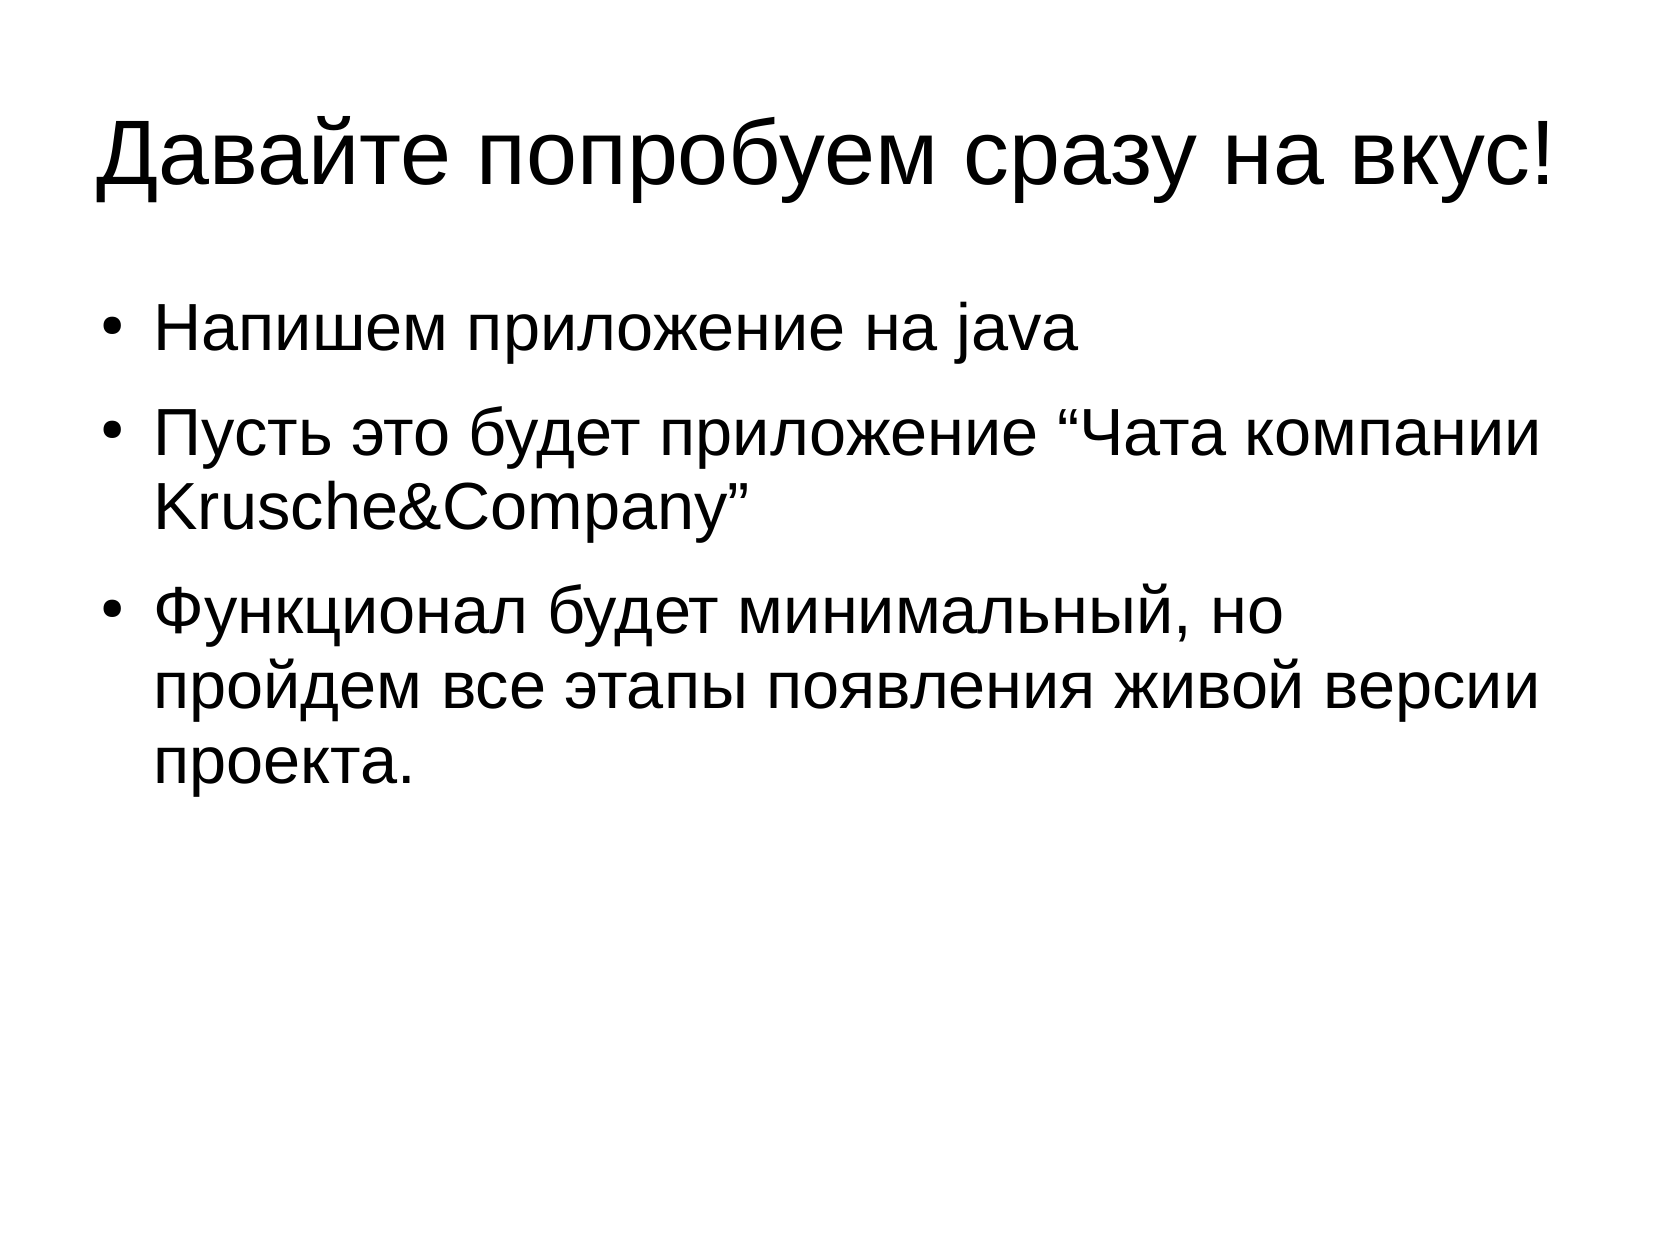

# Давайте попробуем сразу на вкус!
Напишем приложение на java
Пусть это будет приложение “Чата компании Krusche&Company”
Функционал будет минимальный, но пройдем все этапы появления живой версии проекта.